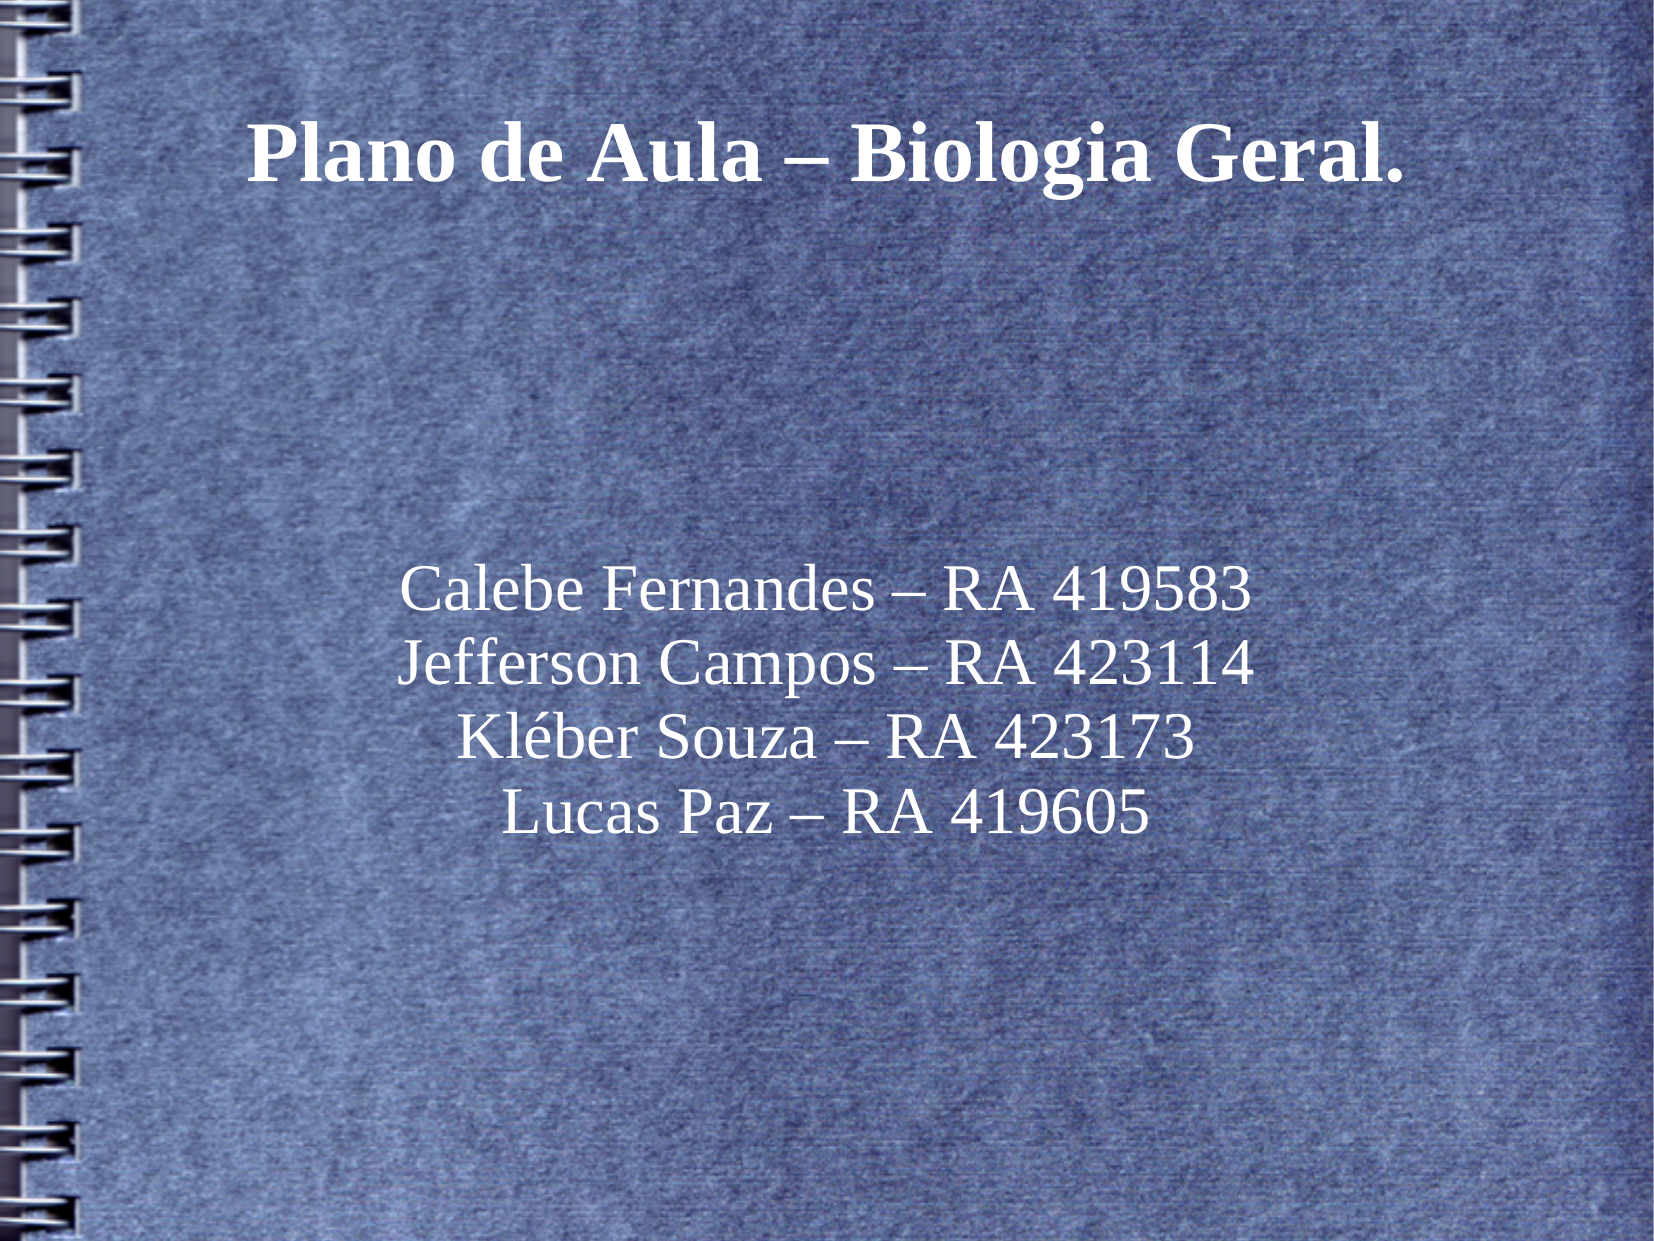

# Plano de Aula – Biologia Geral.
Calebe Fernandes – RA 419583
Jefferson Campos – RA 423114
Kléber Souza – RA 423173
Lucas Paz – RA 419605